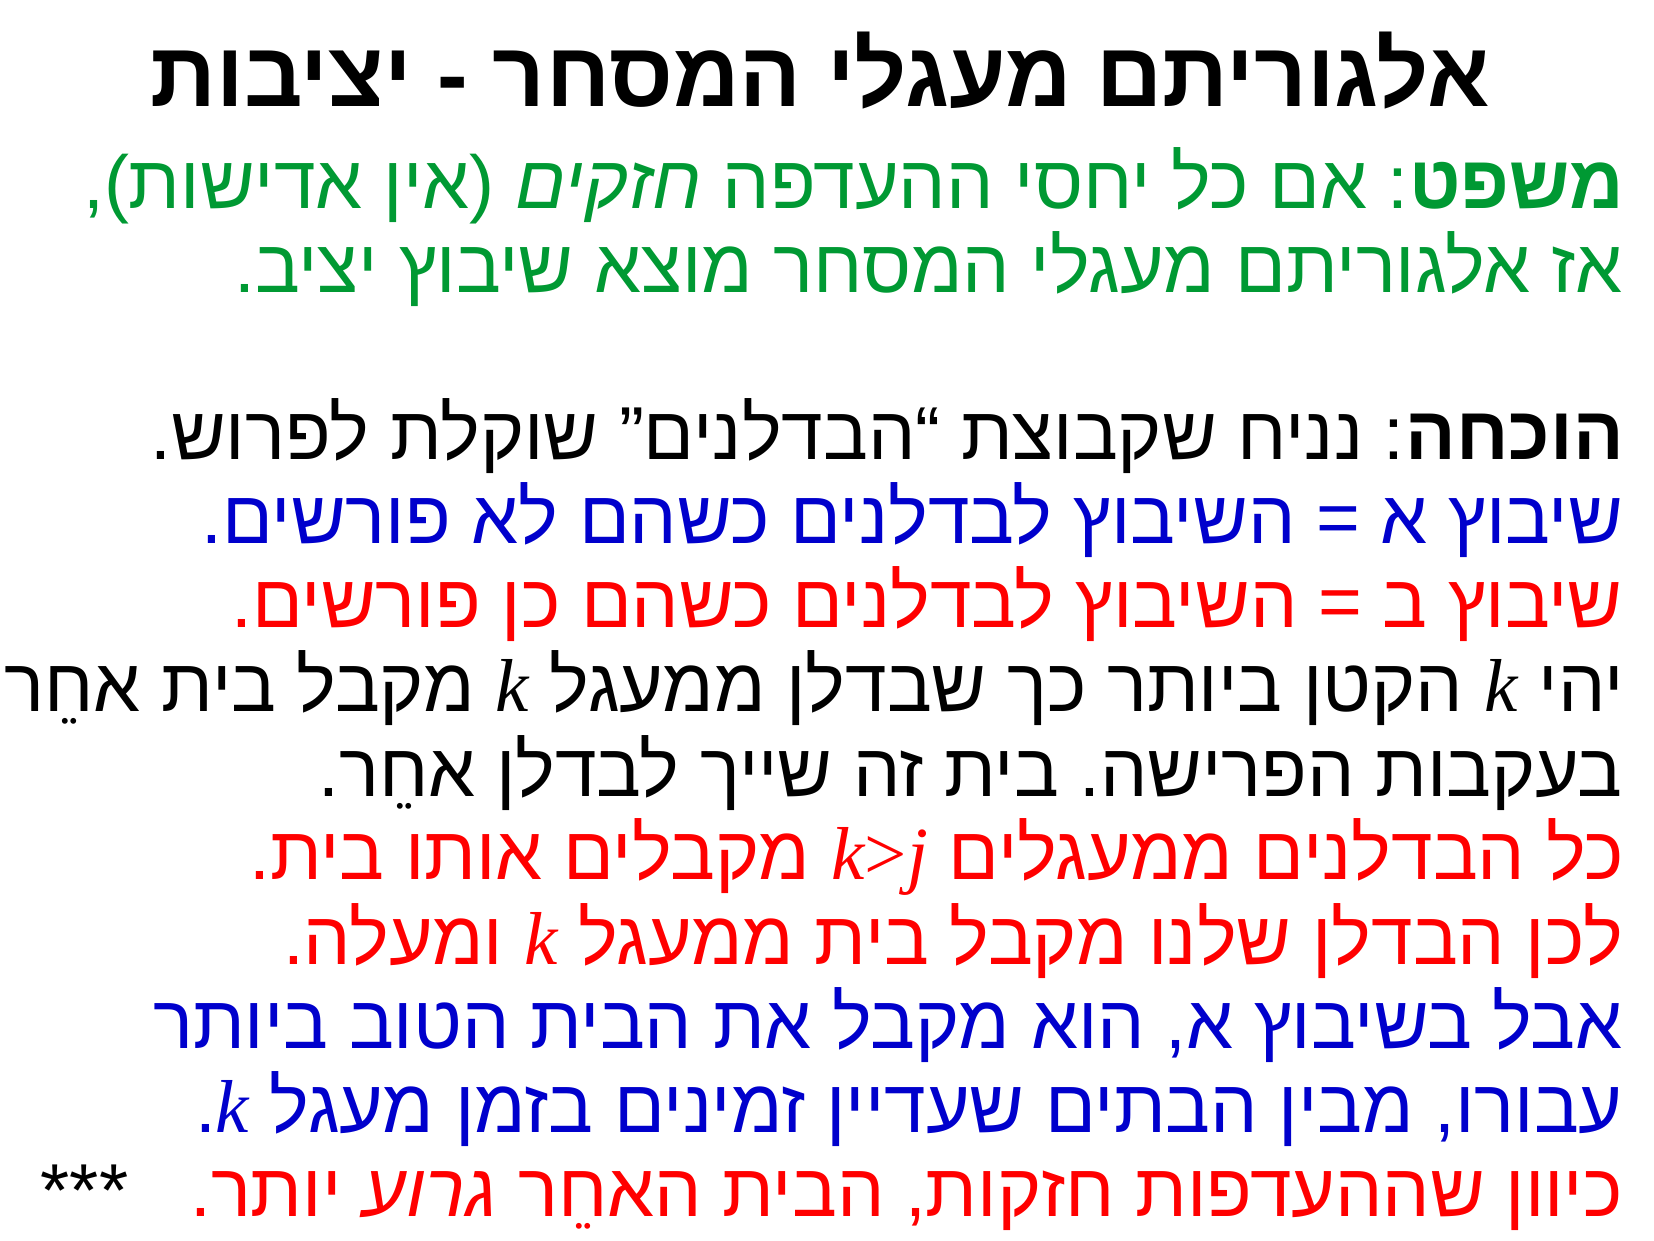

# אלגוריתם מעגלי המסחר - יציבות
משפט: אם כל יחסי ההעדפה חזקים (אין אדישות), אז אלגוריתם מעגלי המסחר מוצא שיבוץ יציב.
הוכחה: נניח שקבוצת “הבדלנים” שוקלת לפרוש.
שיבוץ א = השיבוץ לבדלנים כשהם לא פורשים.
שיבוץ ב = השיבוץ לבדלנים כשהם כן פורשים.
יהי k הקטן ביותר כך שבדלן ממעגל k מקבל בית אחֵר בעקבות הפרישה. בית זה שייך לבדלן אחֵר.
כל הבדלנים ממעגלים k>j מקבלים אותו בית.
לכן הבדלן שלנו מקבל בית ממעגל k ומעלה.
אבל בשיבוץ א, הוא מקבל את הבית הטוב ביותר עבורו, מבין הבתים שעדיין זמינים בזמן מעגל k.
כיוון שההעדפות חזקות, הבית האחֵר גרוע יותר. ***